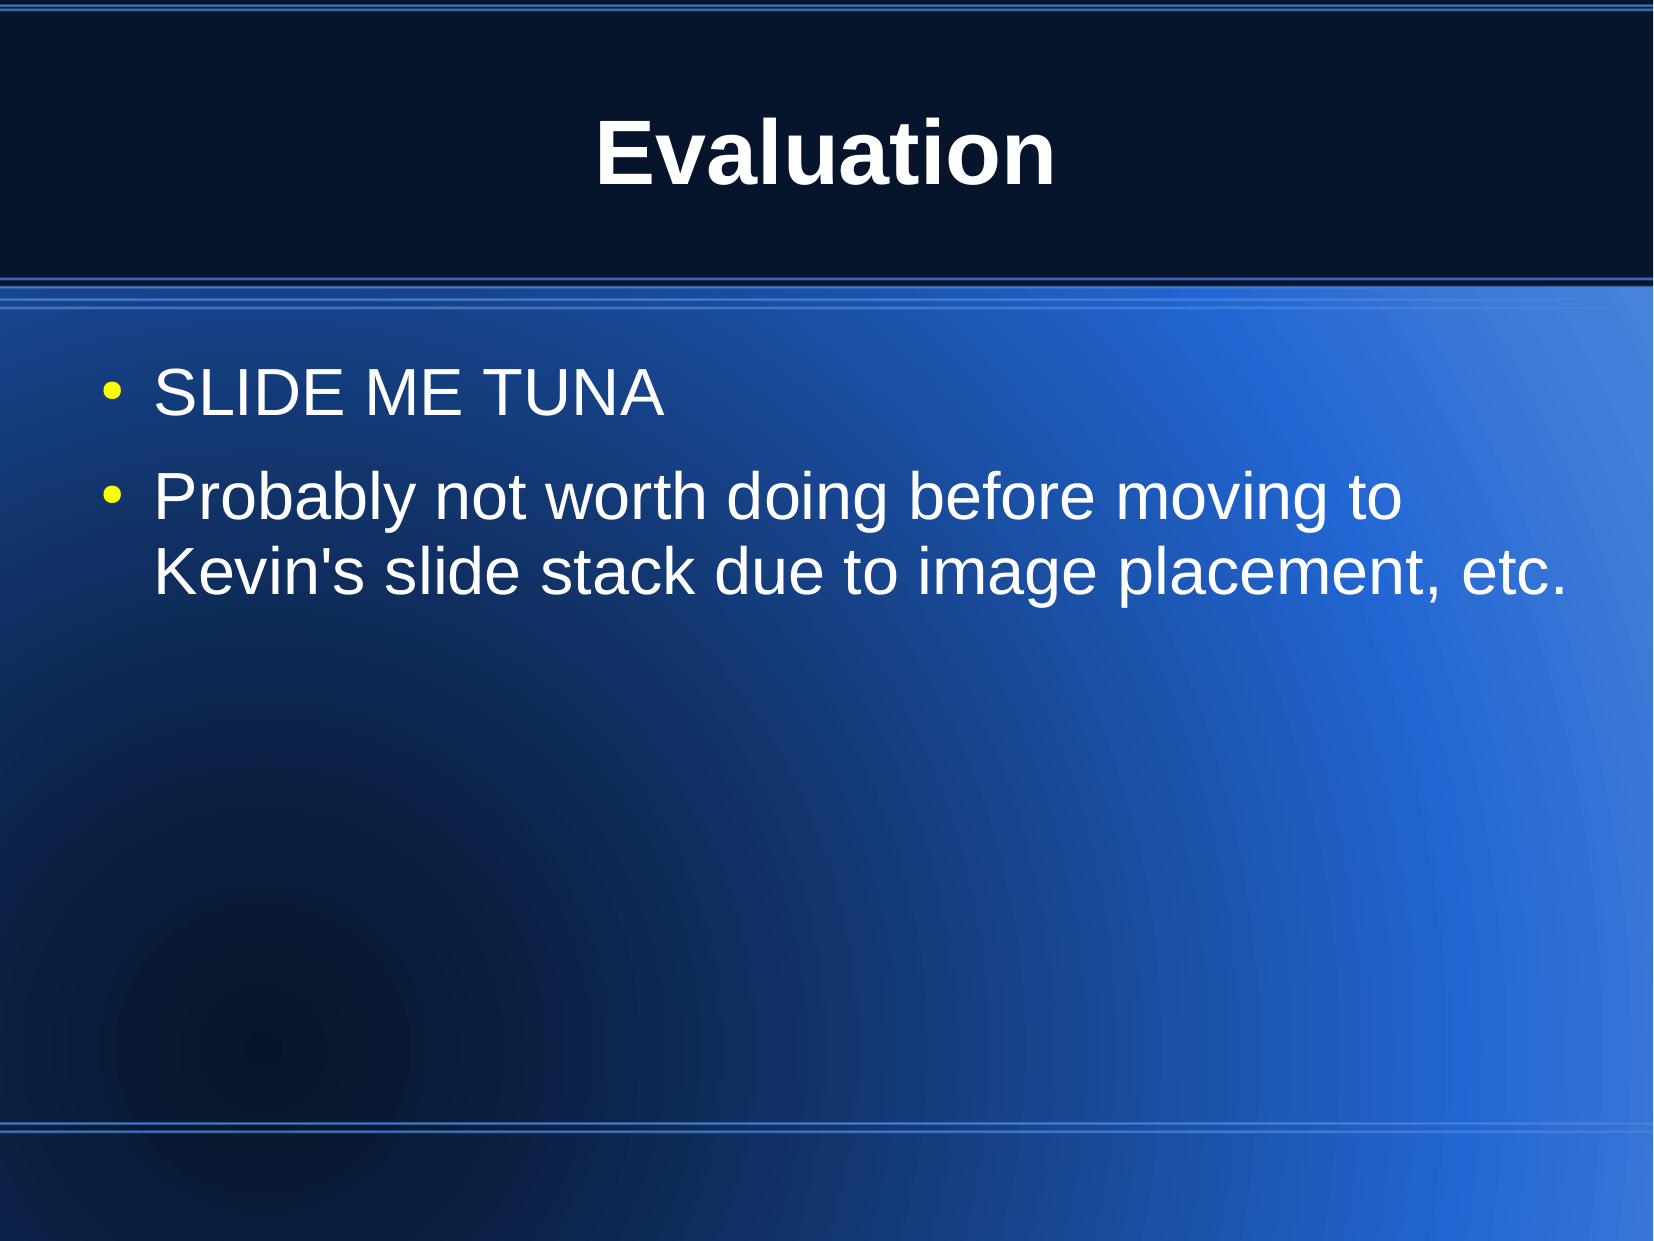

# Evaluation
SLIDE ME TUNA
Probably not worth doing before moving to Kevin's slide stack due to image placement, etc.